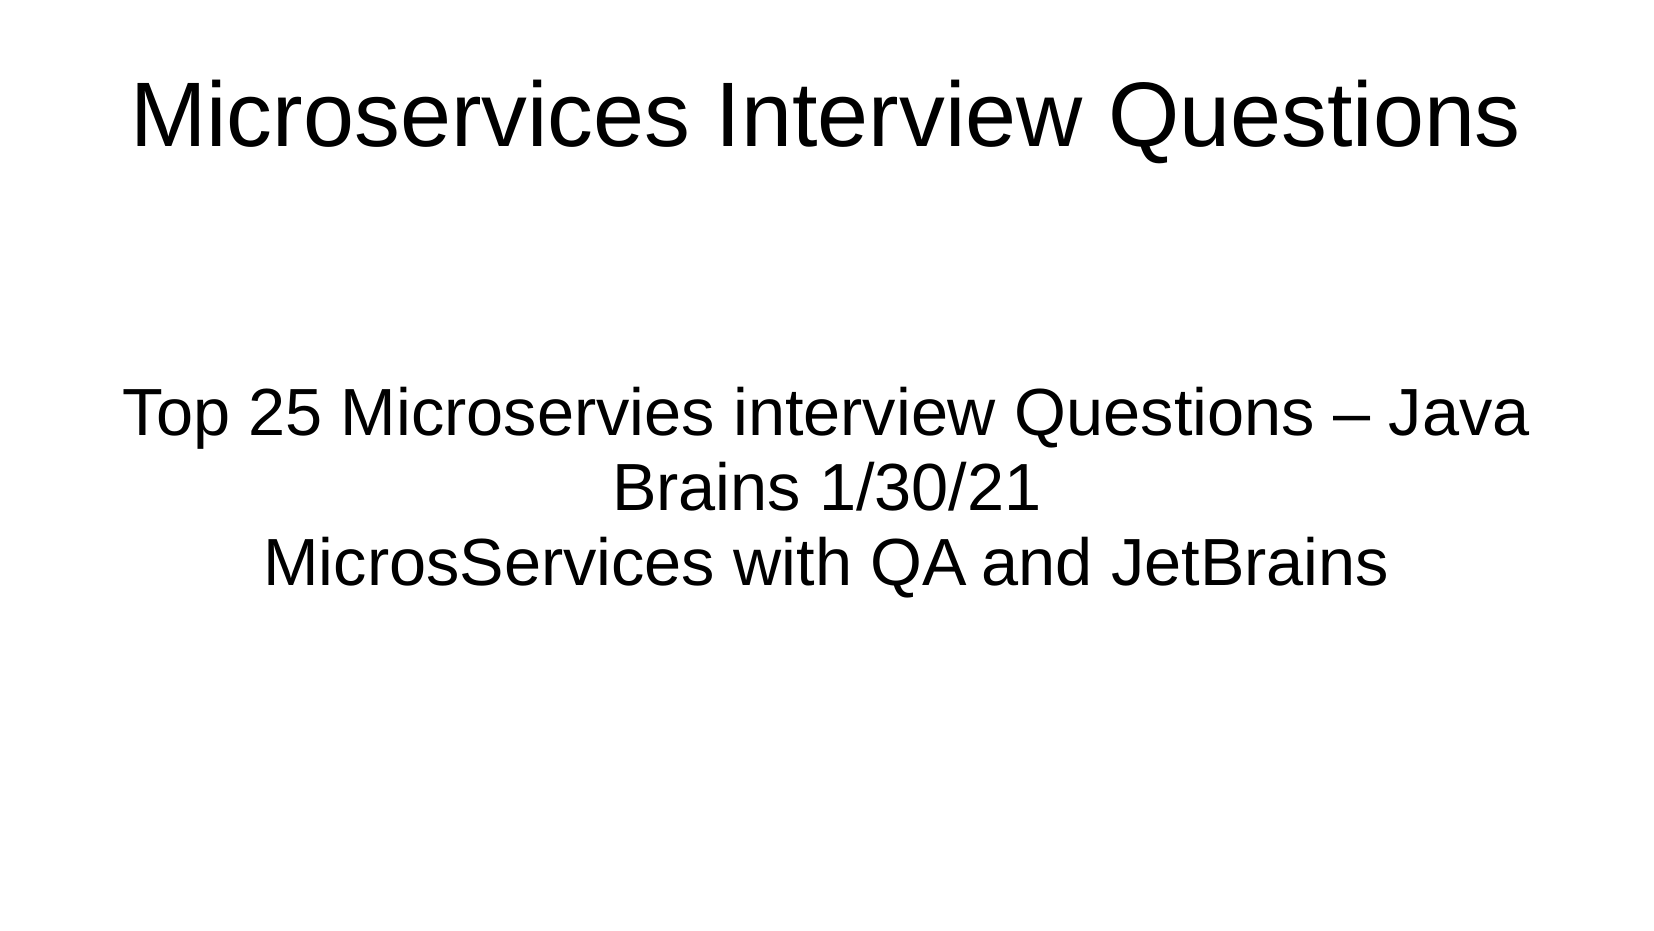

# Microservices Interview Questions
Top 25 Microservies interview Questions – Java Brains 1/30/21
MicrosServices with QA and JetBrains